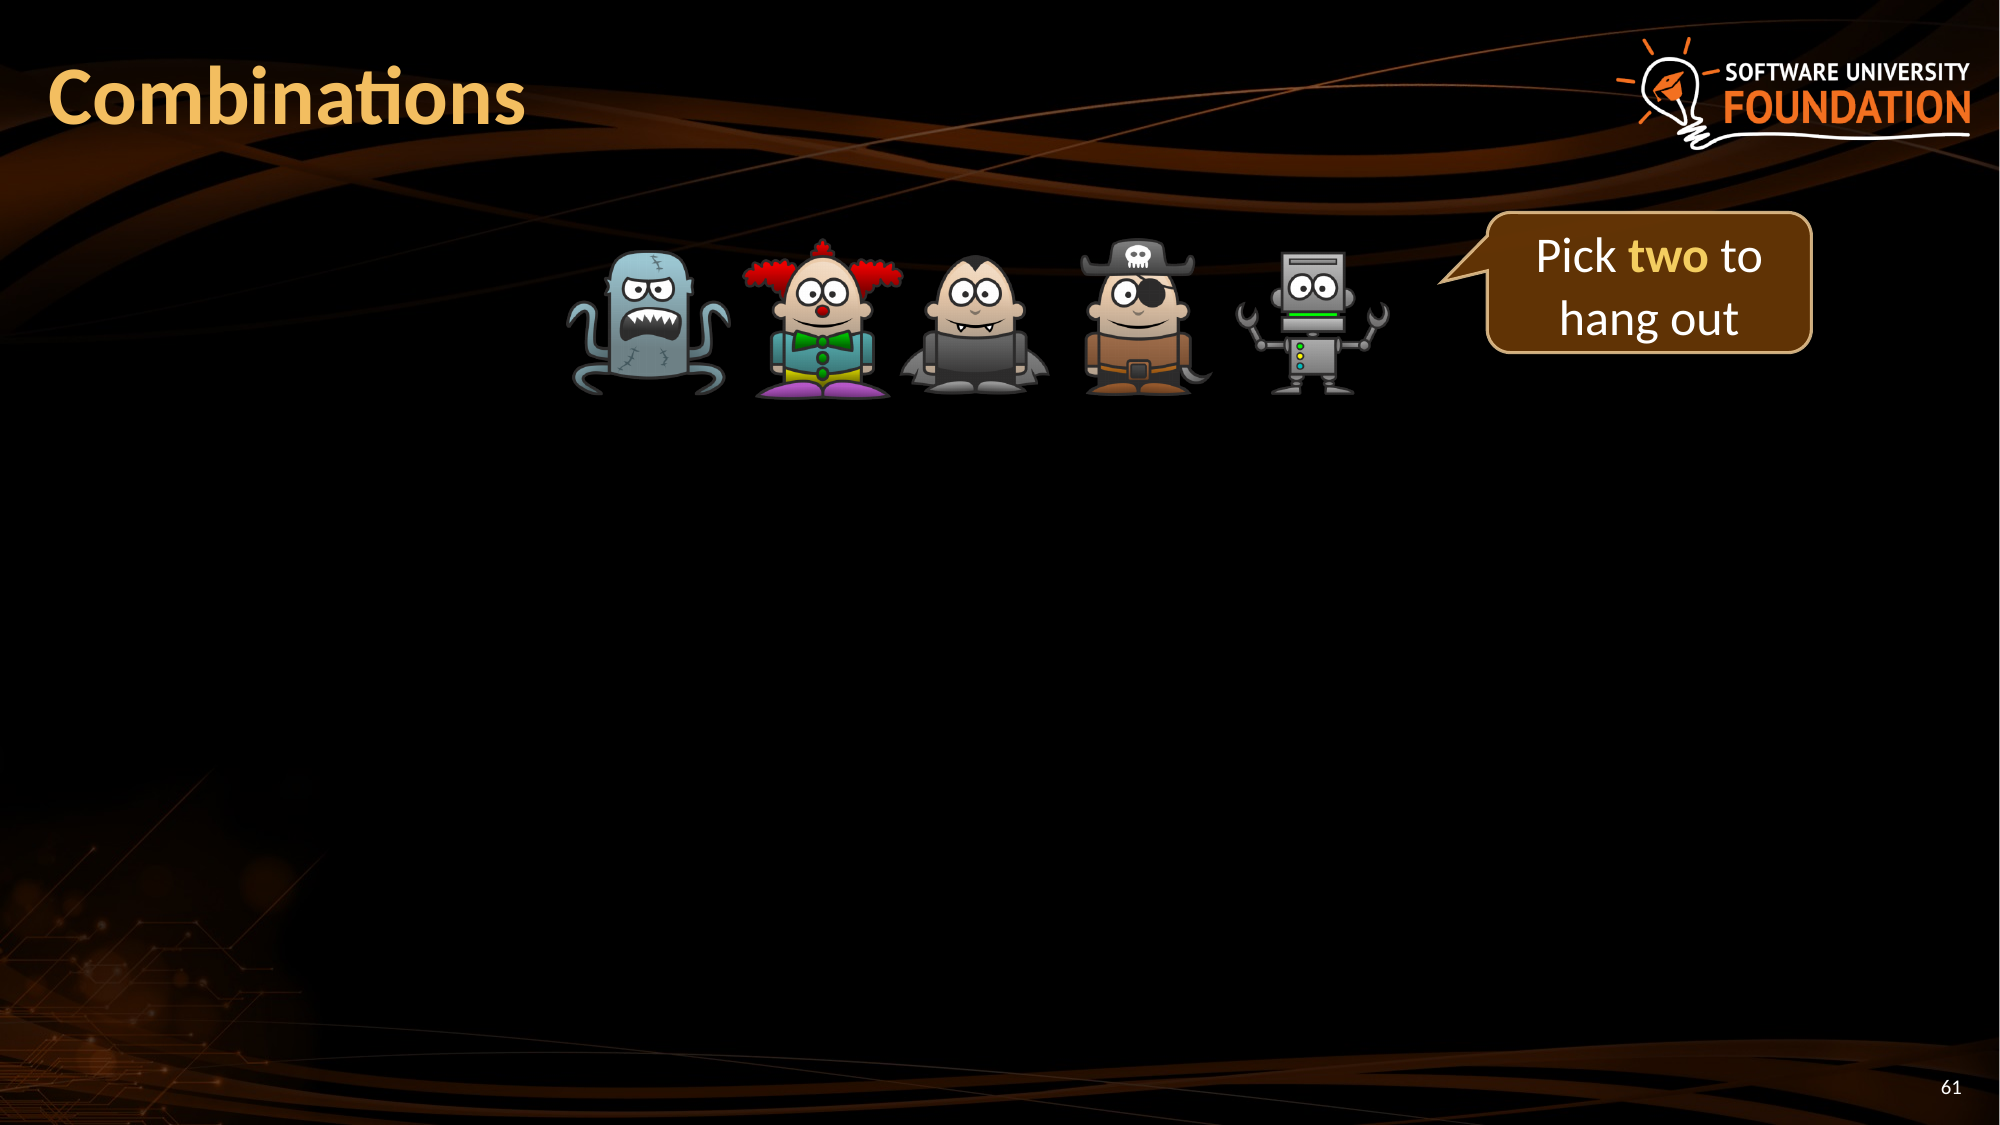

# Combinations
Pick two to hang out